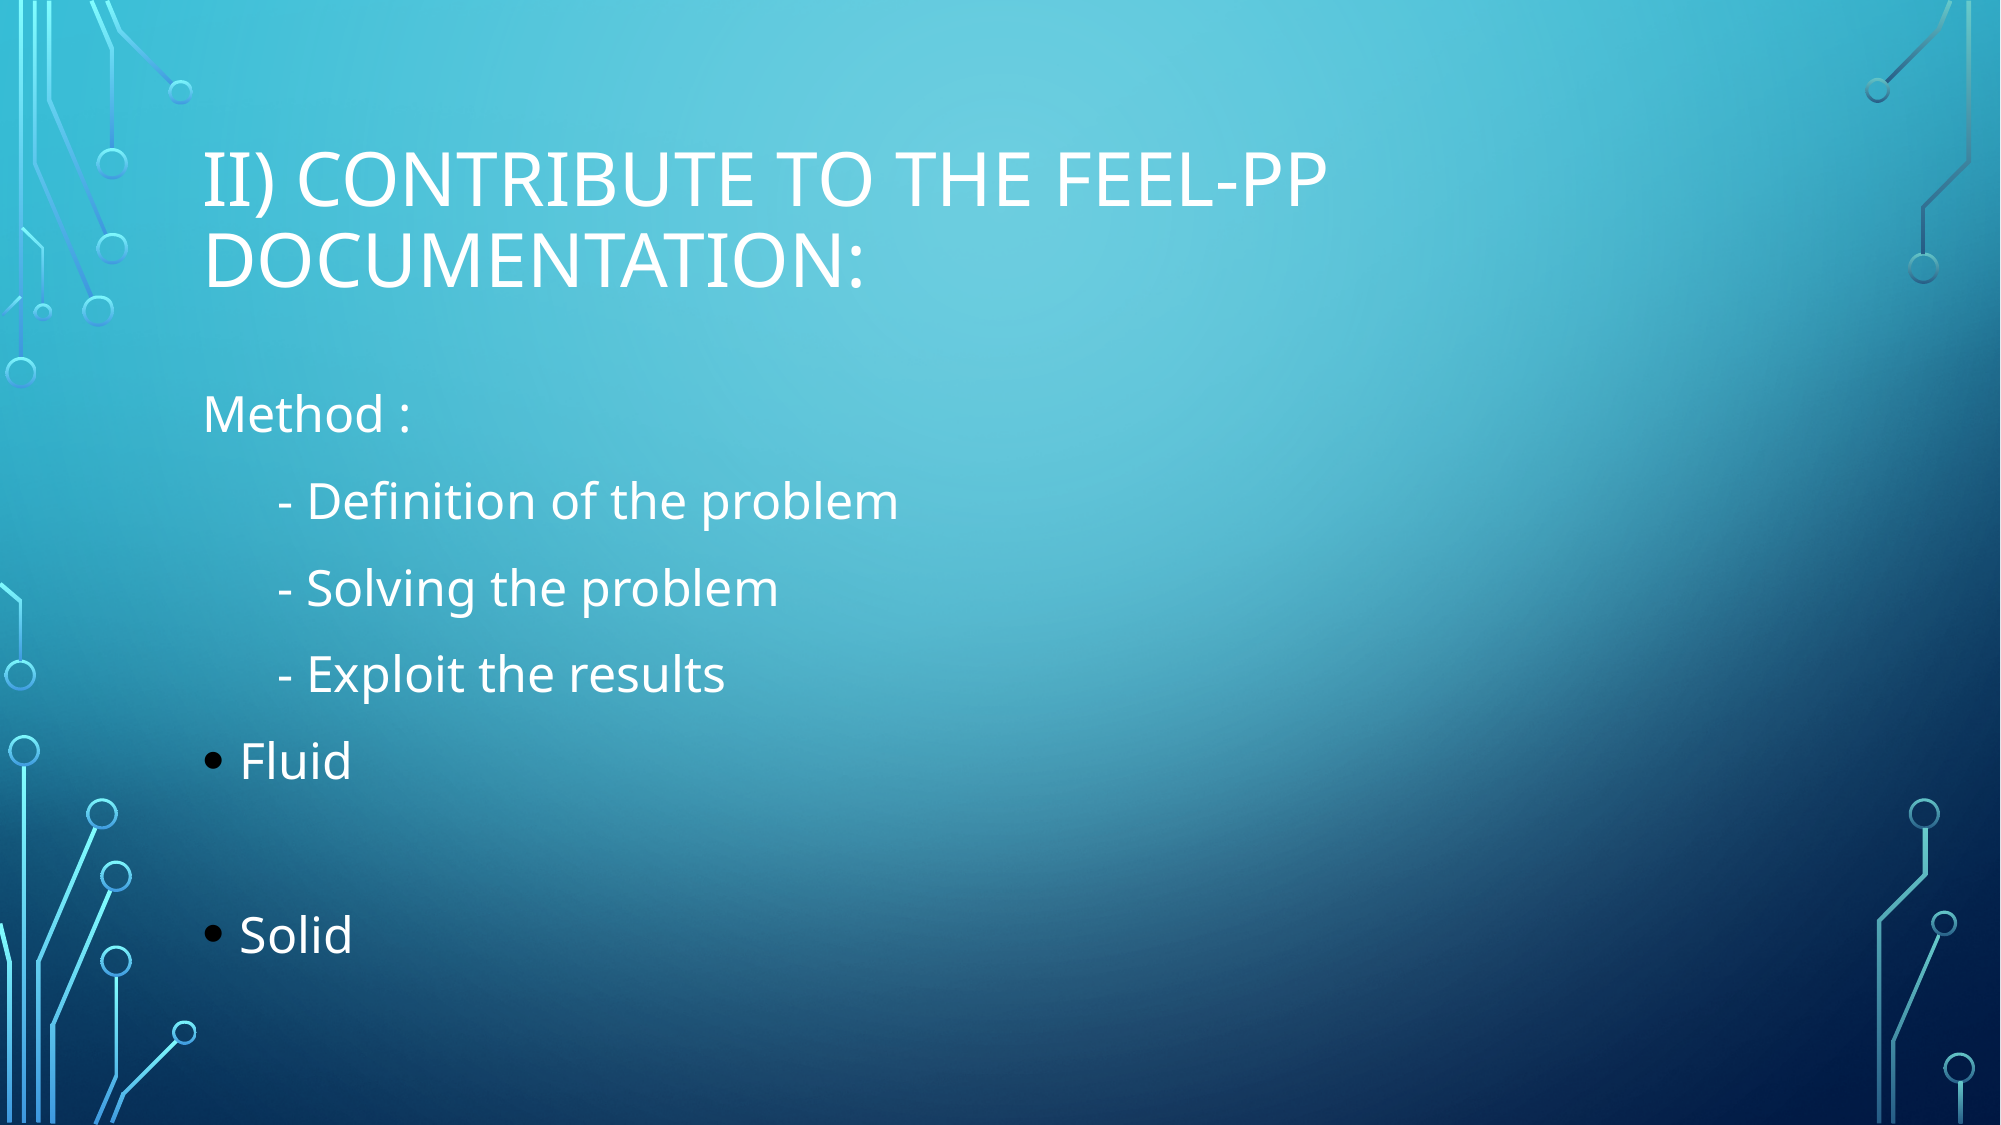

# II) Contribute to the feel-pp documentation:
Method :
	- Definition of the problem
	- Solving the problem
	- Exploit the results
Fluid
Solid